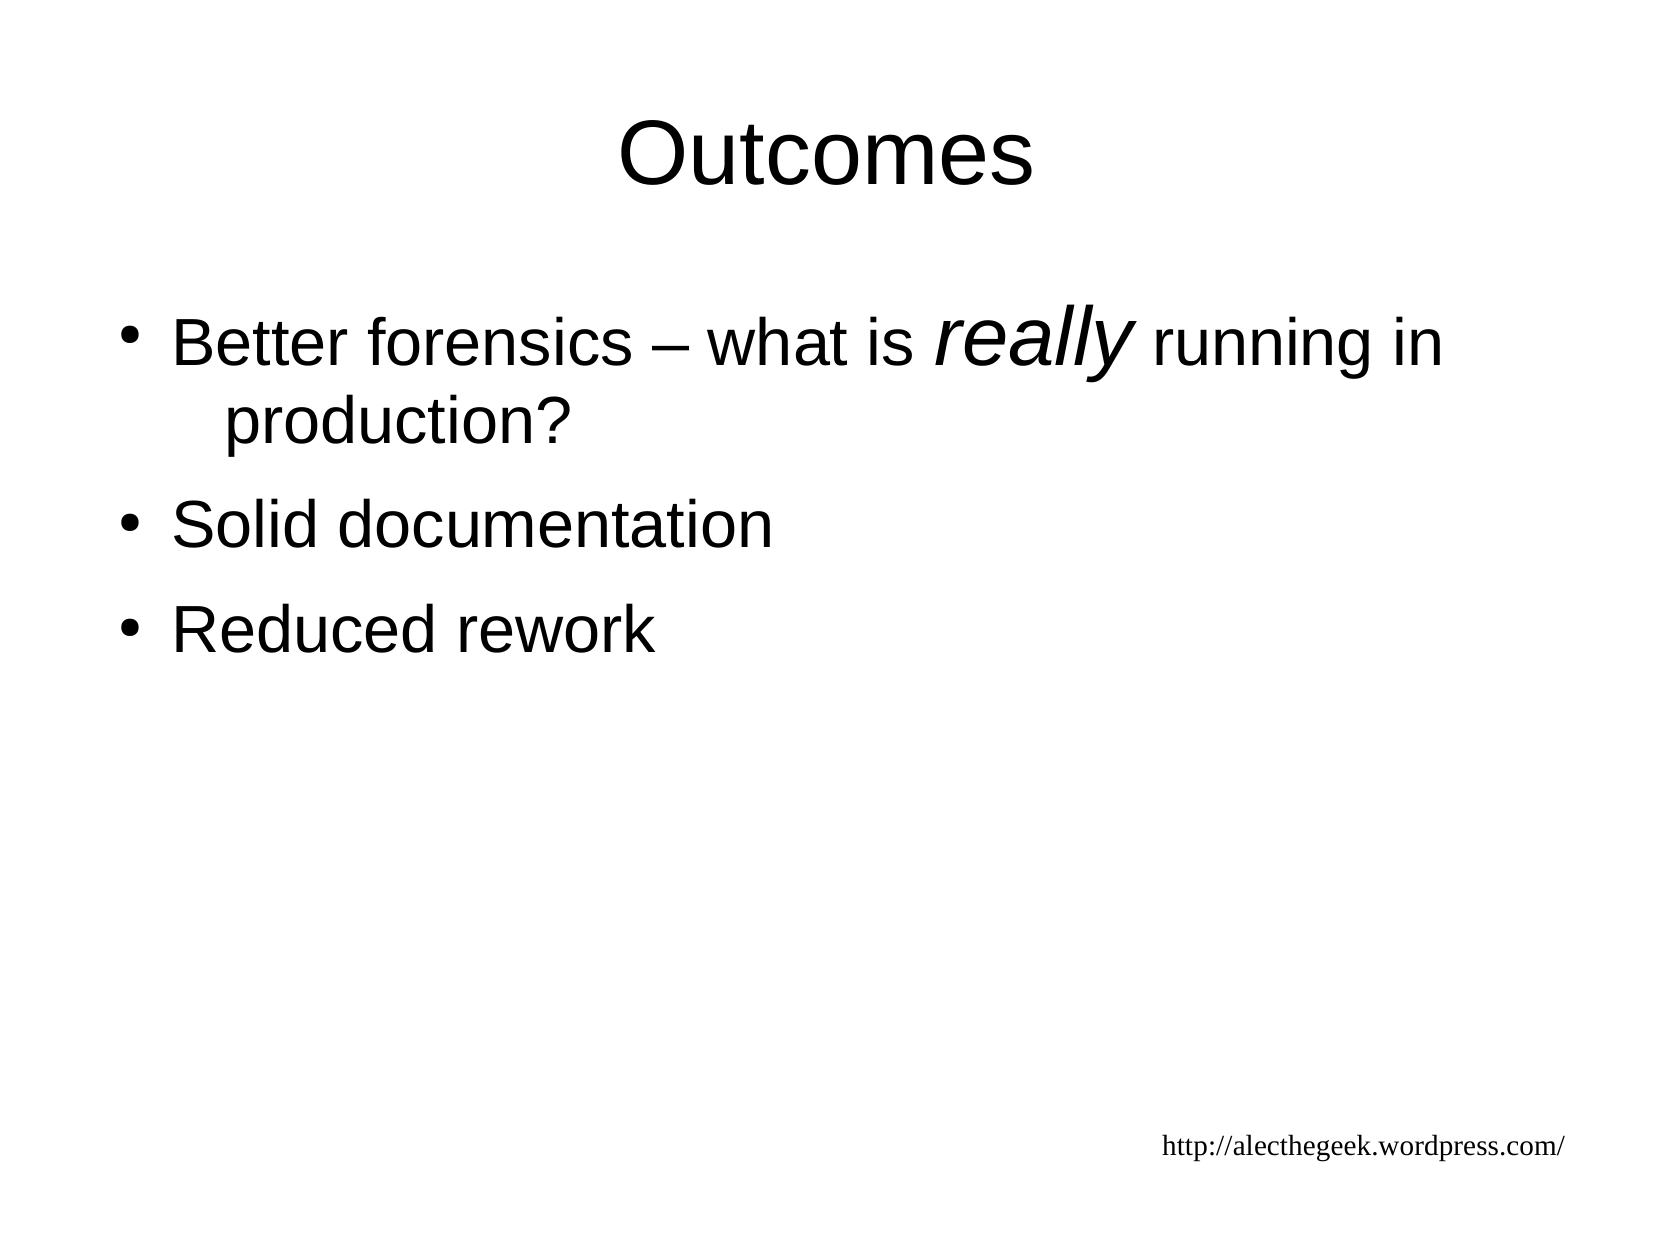

# Outcomes
Better forensics – what is really running in production?
Solid documentation
Reduced rework
http://alecthegeek.wordpress.com/